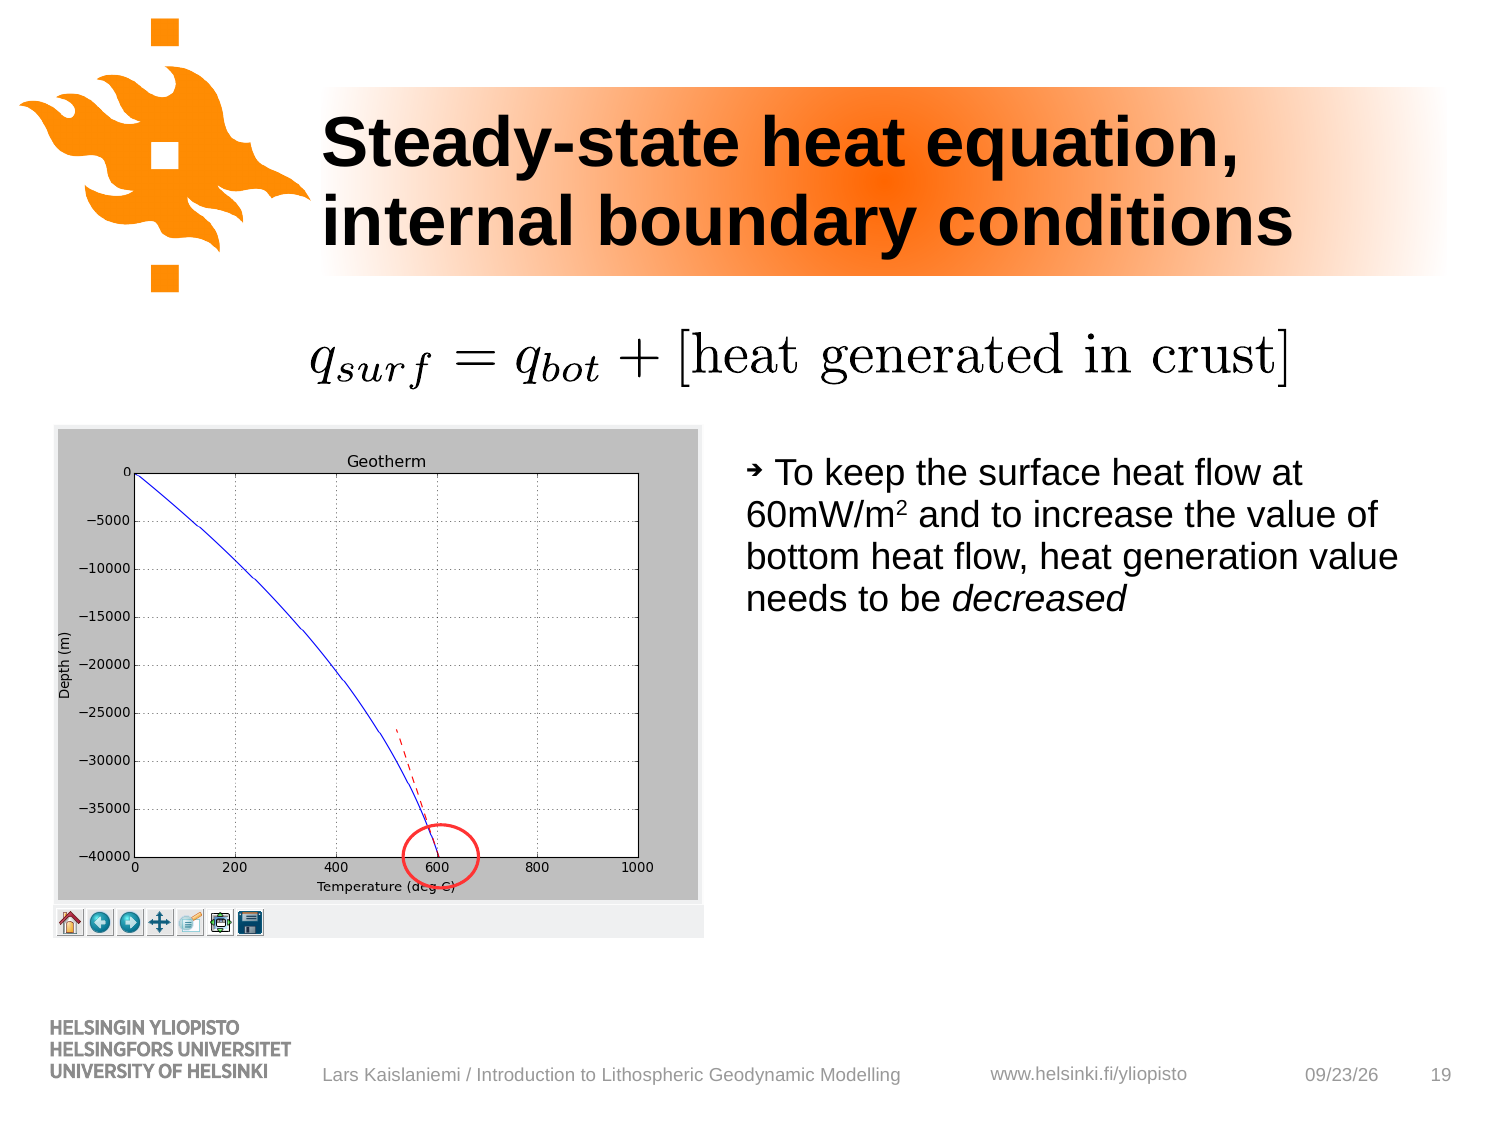

# Steady-state heat equation, internal boundary conditions
 To keep the surface heat flow at 60mW/m2 and to increase the value of bottom heat flow, heat generation value needs to be decreased
Lars Kaislaniemi / Introduction to Lithospheric Geodynamic Modelling
19